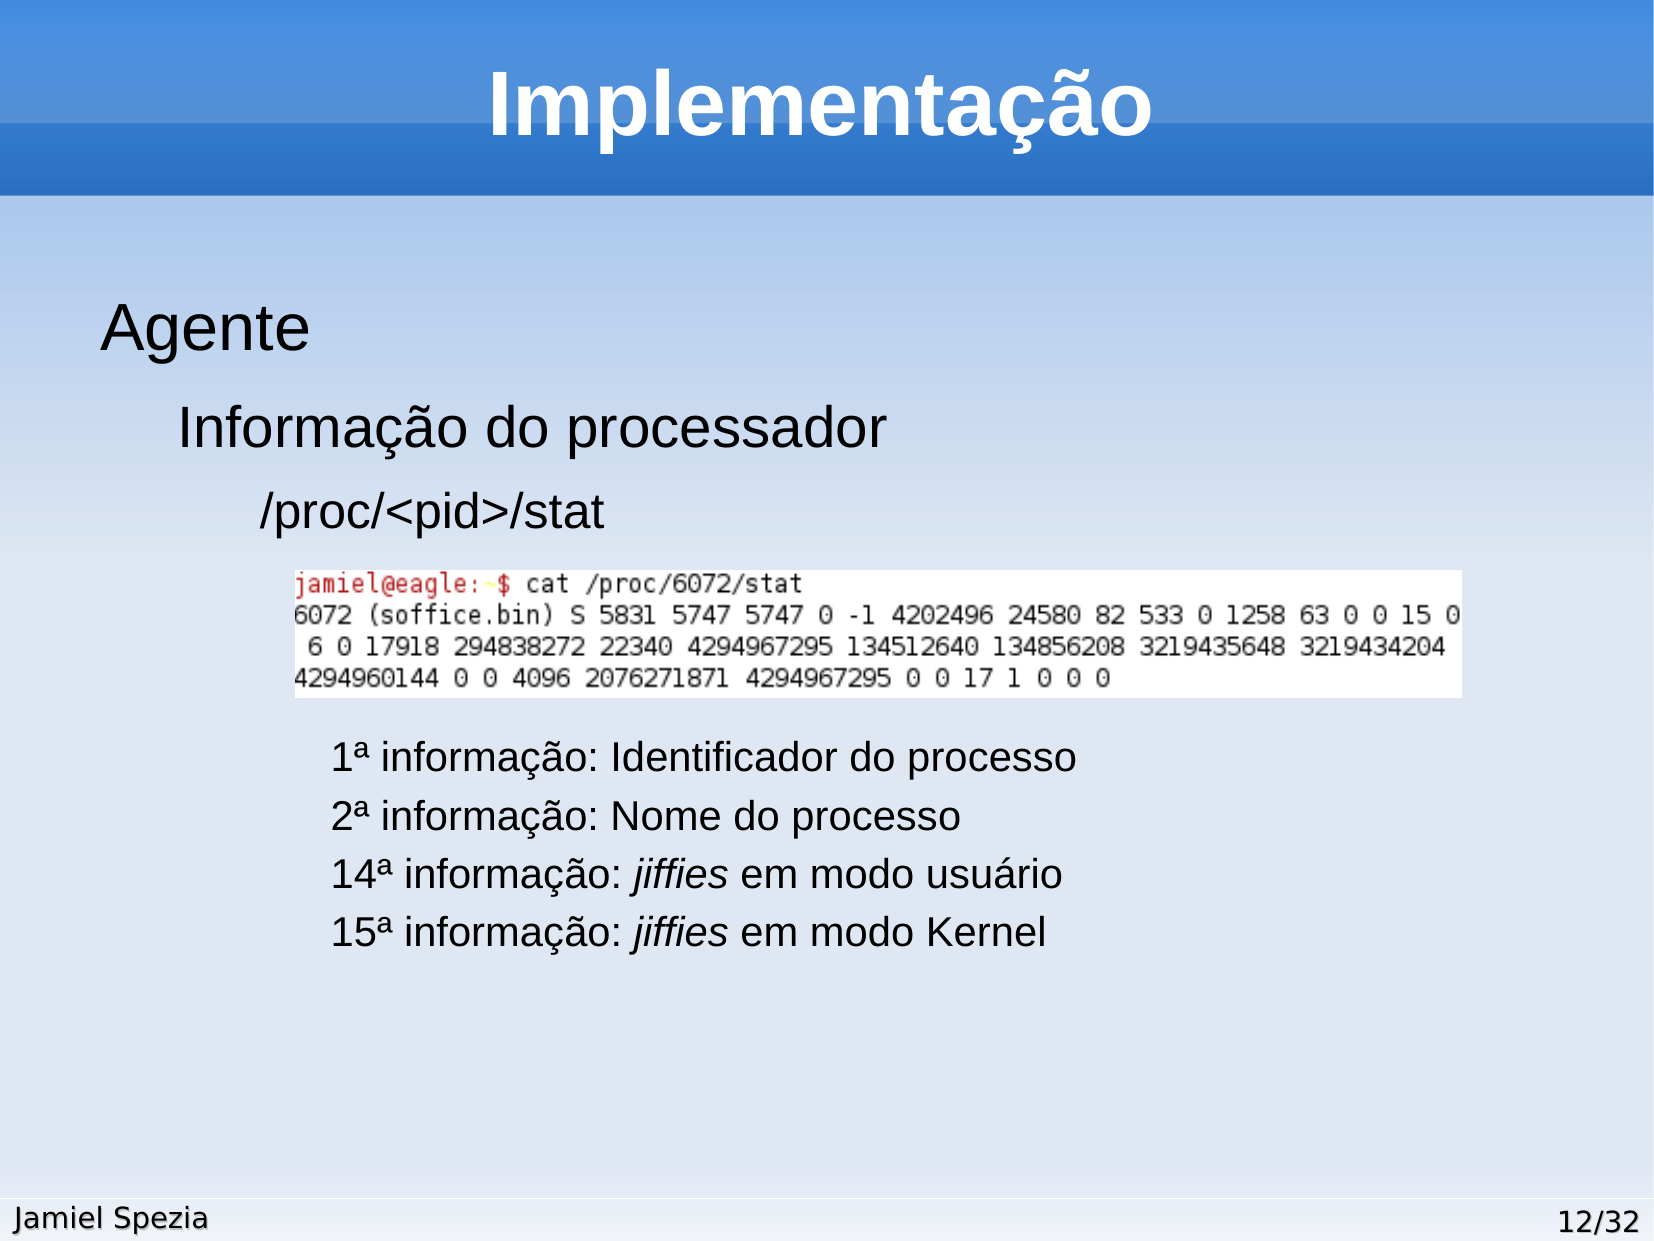

Implementação
# Agente
Informação do processador
/proc/<pid>/stat
1ª informação: Identificador do processo
2ª informação: Nome do processo
14ª informação: jiffies em modo usuário
15ª informação: jiffies em modo Kernel